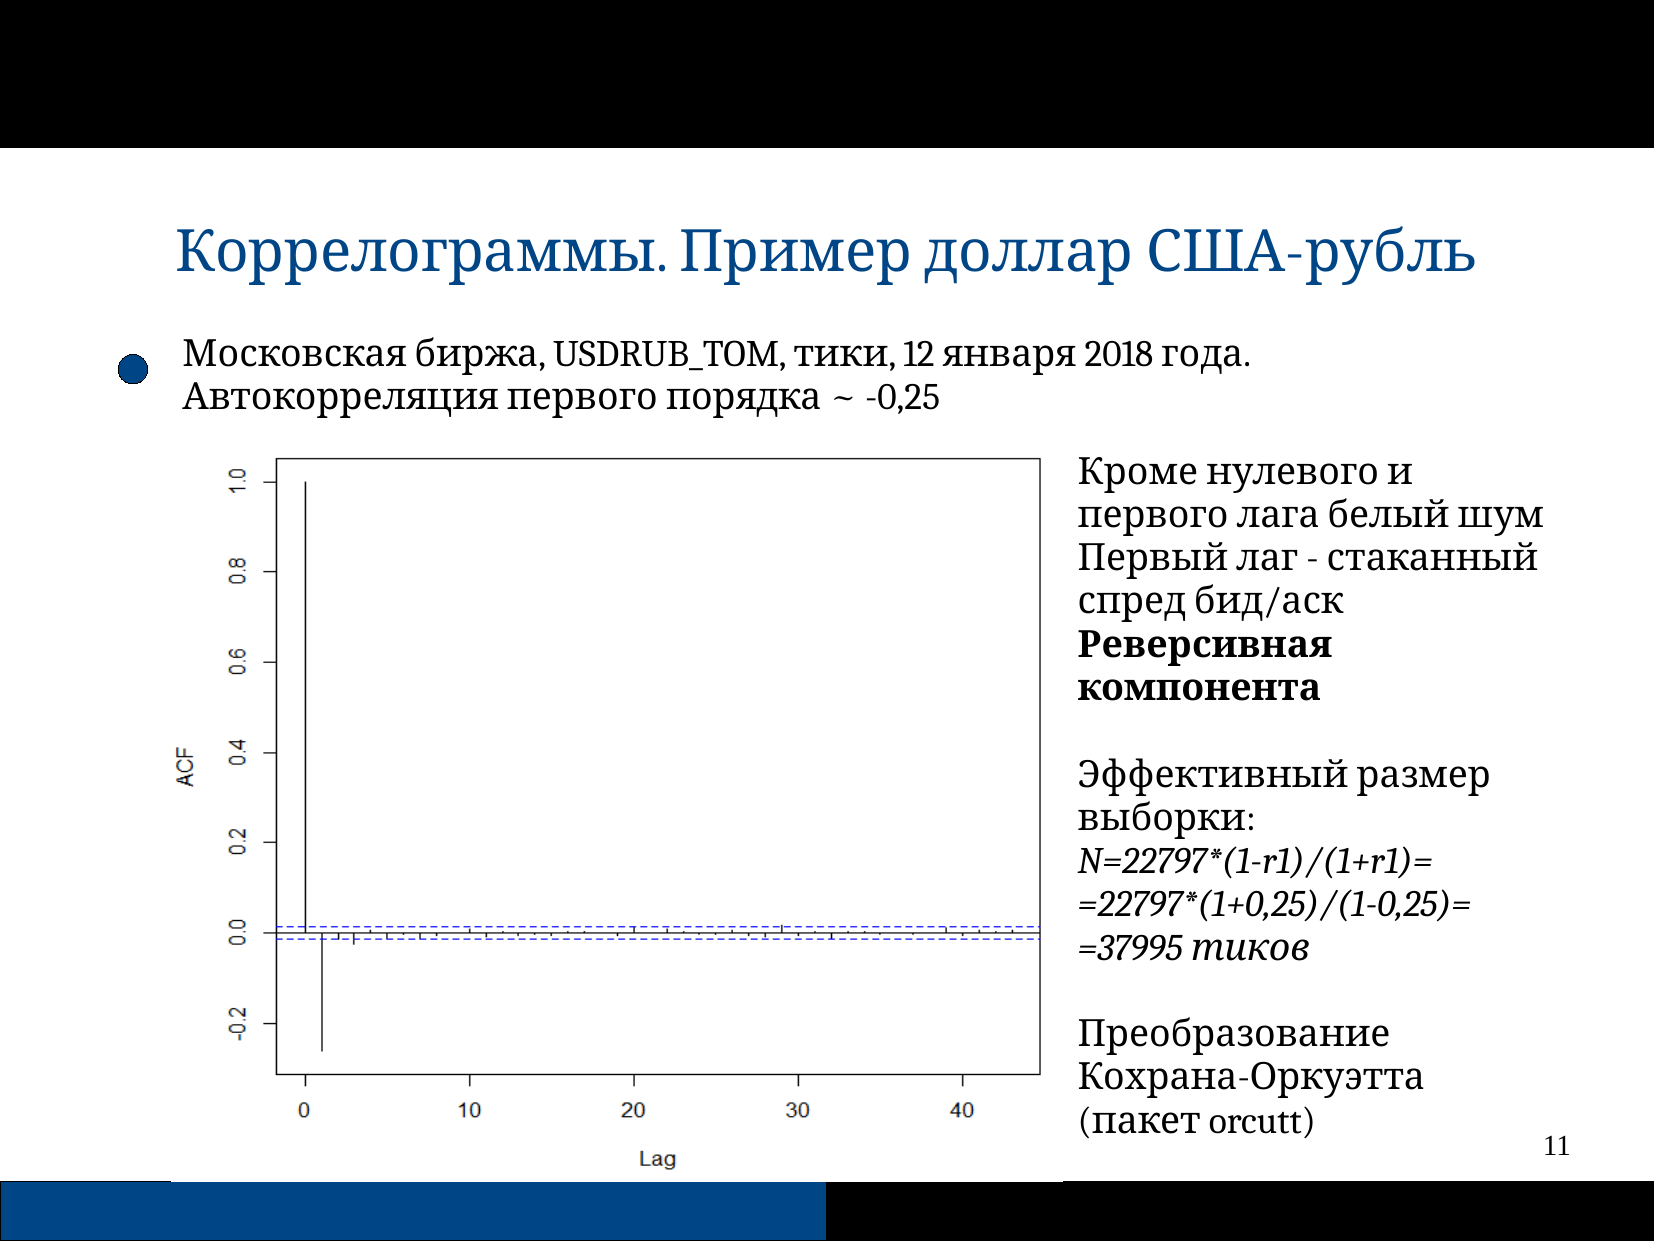

Коррелограммы. Пример доллар США-рубль
Московская биржа, USDRUB_TOM, тики, 12 января 2018 года.
Автокорреляция первого порядка ~ -0,25
Кроме нулевого и первого лага белый шум
Первый лаг - стаканный спред бид/аск
Реверсивная компонента
Эффективный размер выборки:
N=22797*(1-r1)/(1+r1)=
=22797*(1+0,25)/(1-0,25)=
=37995 тиков
Преобразование Кохрана-Оркуэтта (пакет orcutt)
11